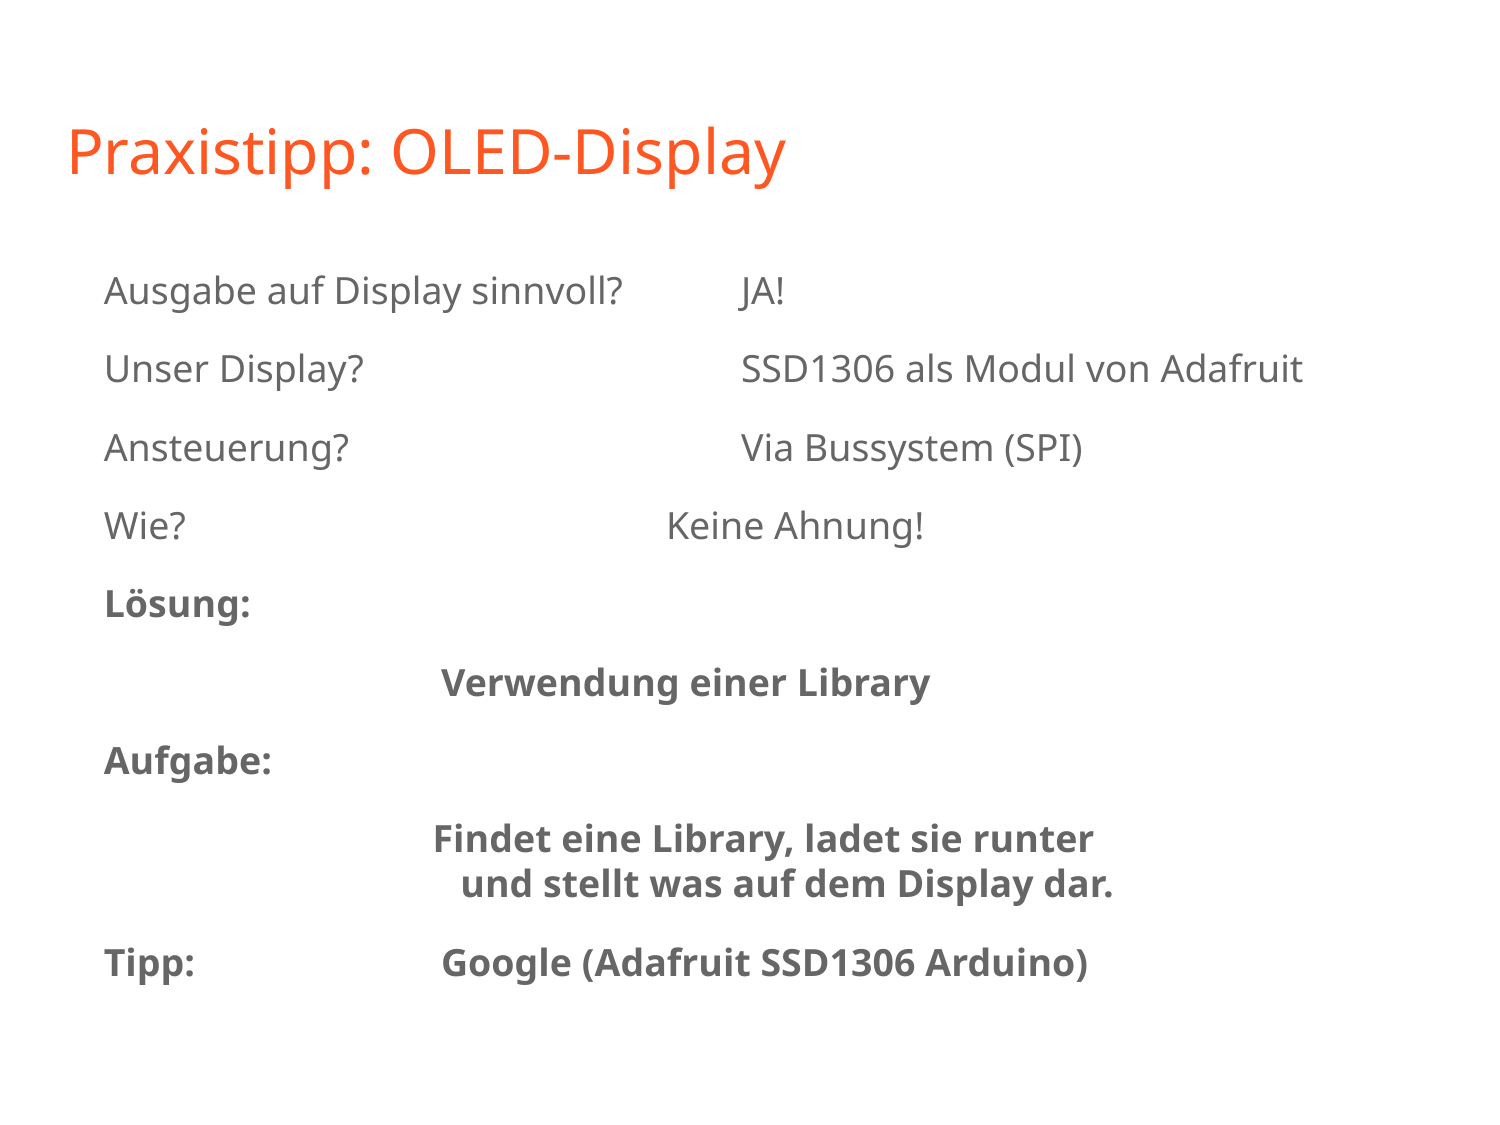

# Praxistipp: OLED-Display
Ausgabe auf Display sinnvoll? 		JA!
Unser Display? 					SSD1306 als Modul von Adafruit
Ansteuerung? 					Via Bussystem (SPI)
Wie?							Keine Ahnung!
Lösung:
					Verwendung einer Library
Aufgabe:
Findet eine Library, ladet sie runter
und stellt was auf dem Display dar.
Tipp:				Google (Adafruit SSD1306 Arduino)